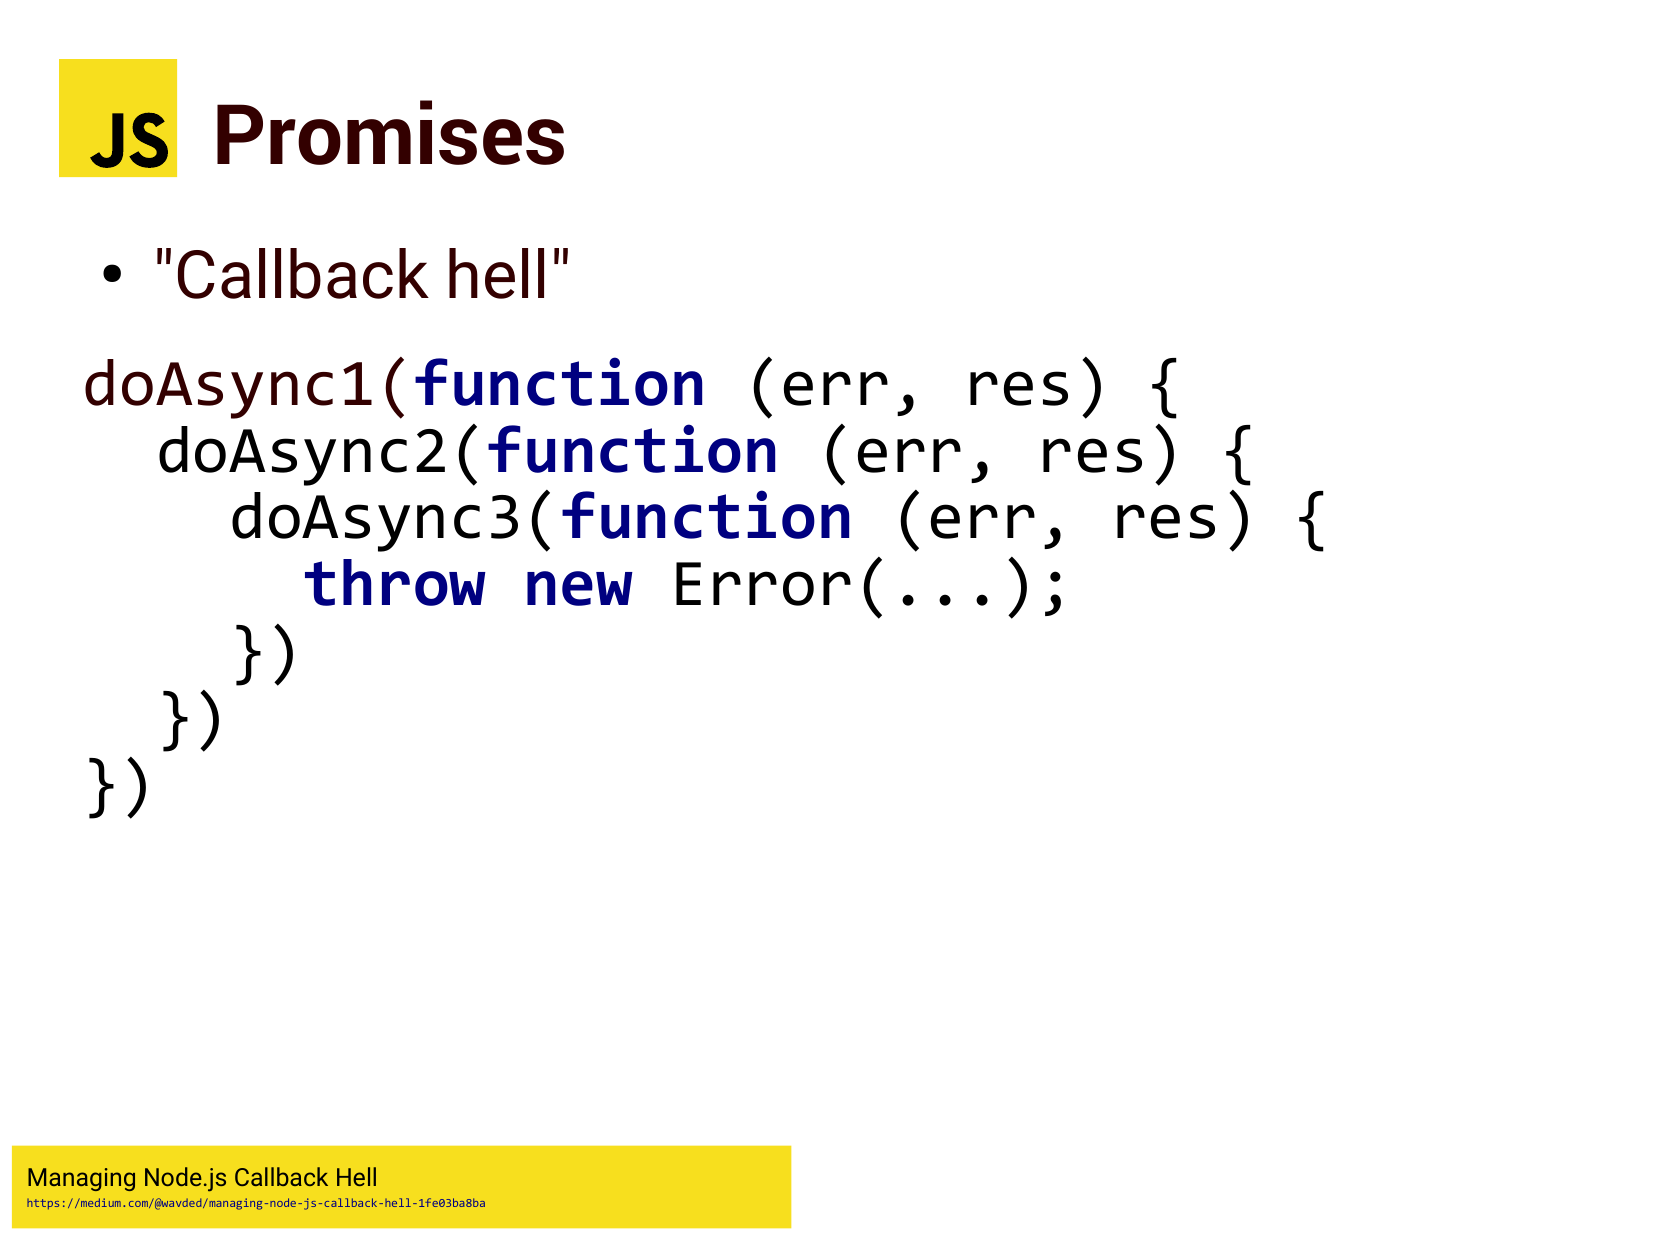

# Promises
"Callback hell"
doAsync1(function (err, res) {
 doAsync2(function (err, res) {
 doAsync3(function (err, res) {
 throw new Error(...);
 })
 })
})
Managing Node.js Callback Hell
https://medium.com/@wavded/managing-node-js-callback-hell-1fe03ba8ba